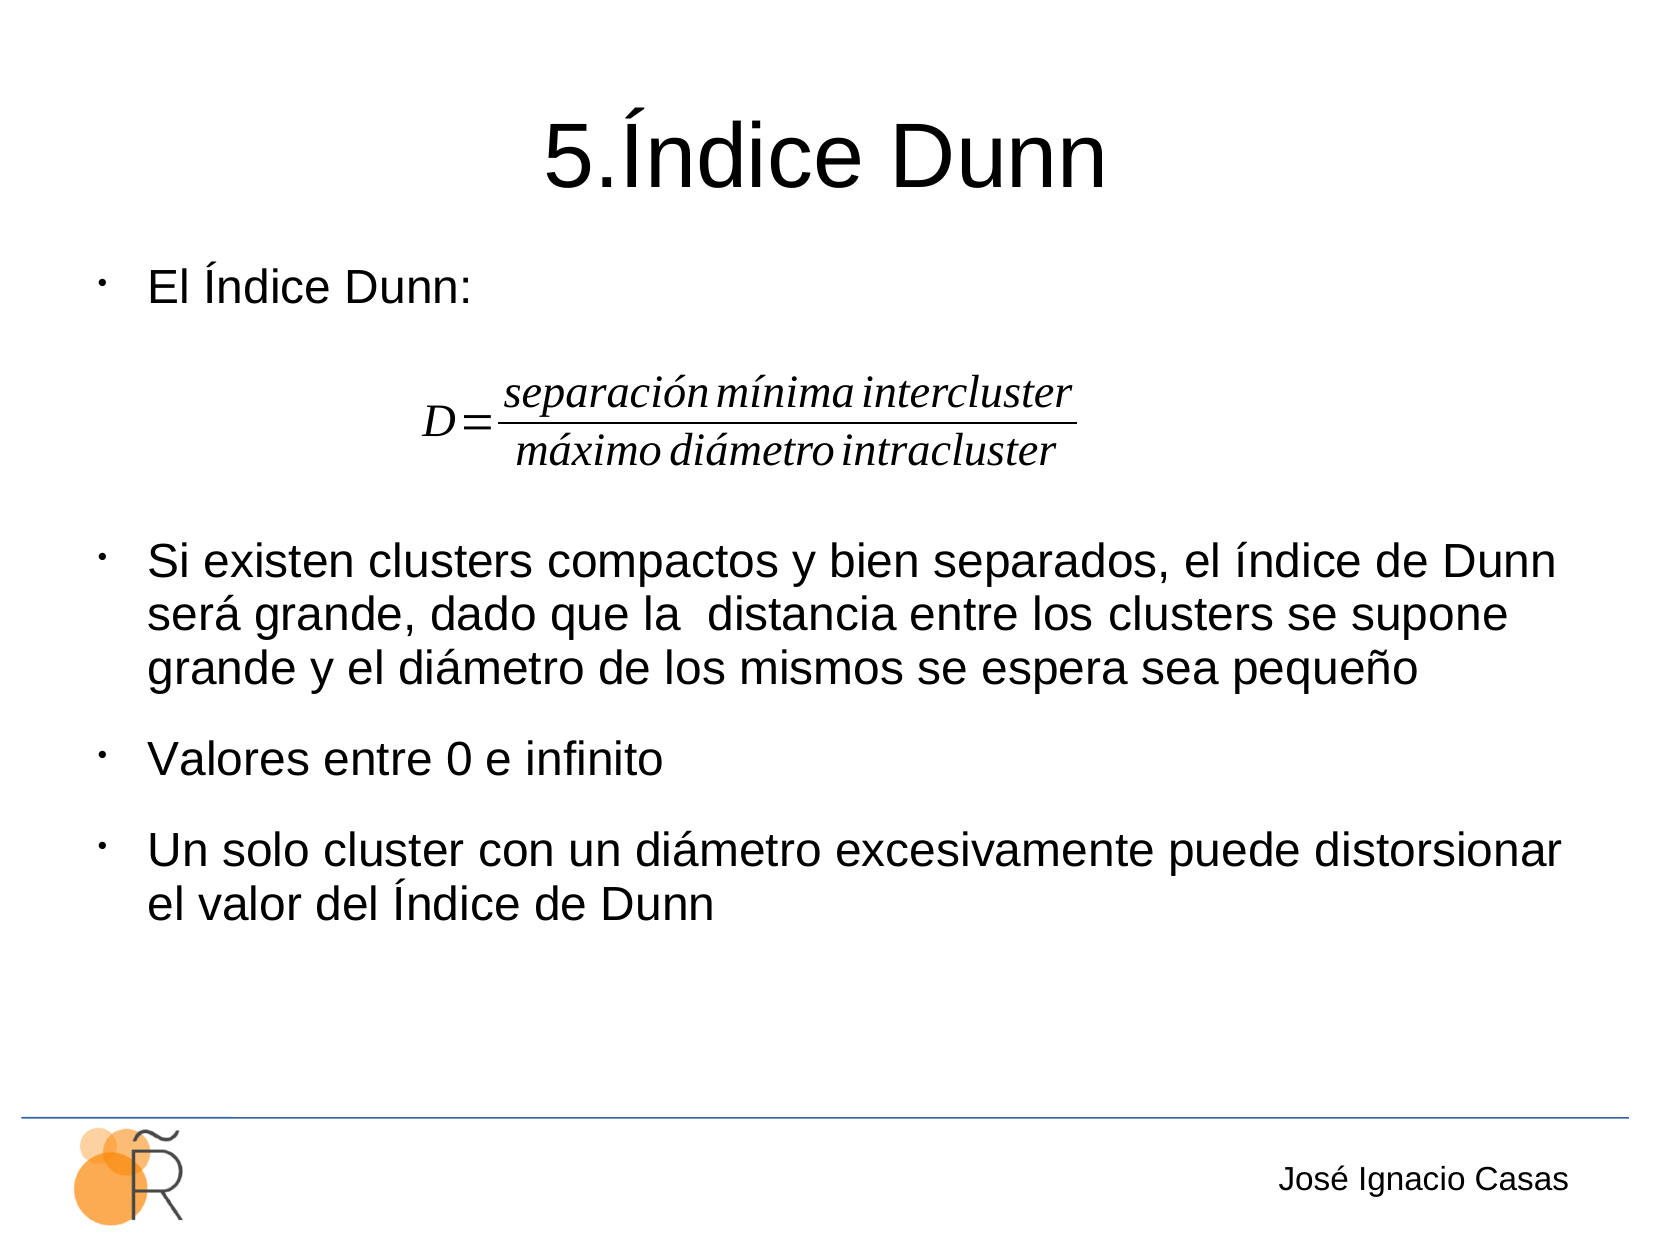

# 5.Índice Dunn
El Índice Dunn:
Si existen clusters compactos y bien separados, el índice de Dunn será grande, dado que la distancia entre los clusters se supone grande y el diámetro de los mismos se espera sea pequeño
Valores entre 0 e infinito
Un solo cluster con un diámetro excesivamente puede distorsionar el valor del Índice de Dunn